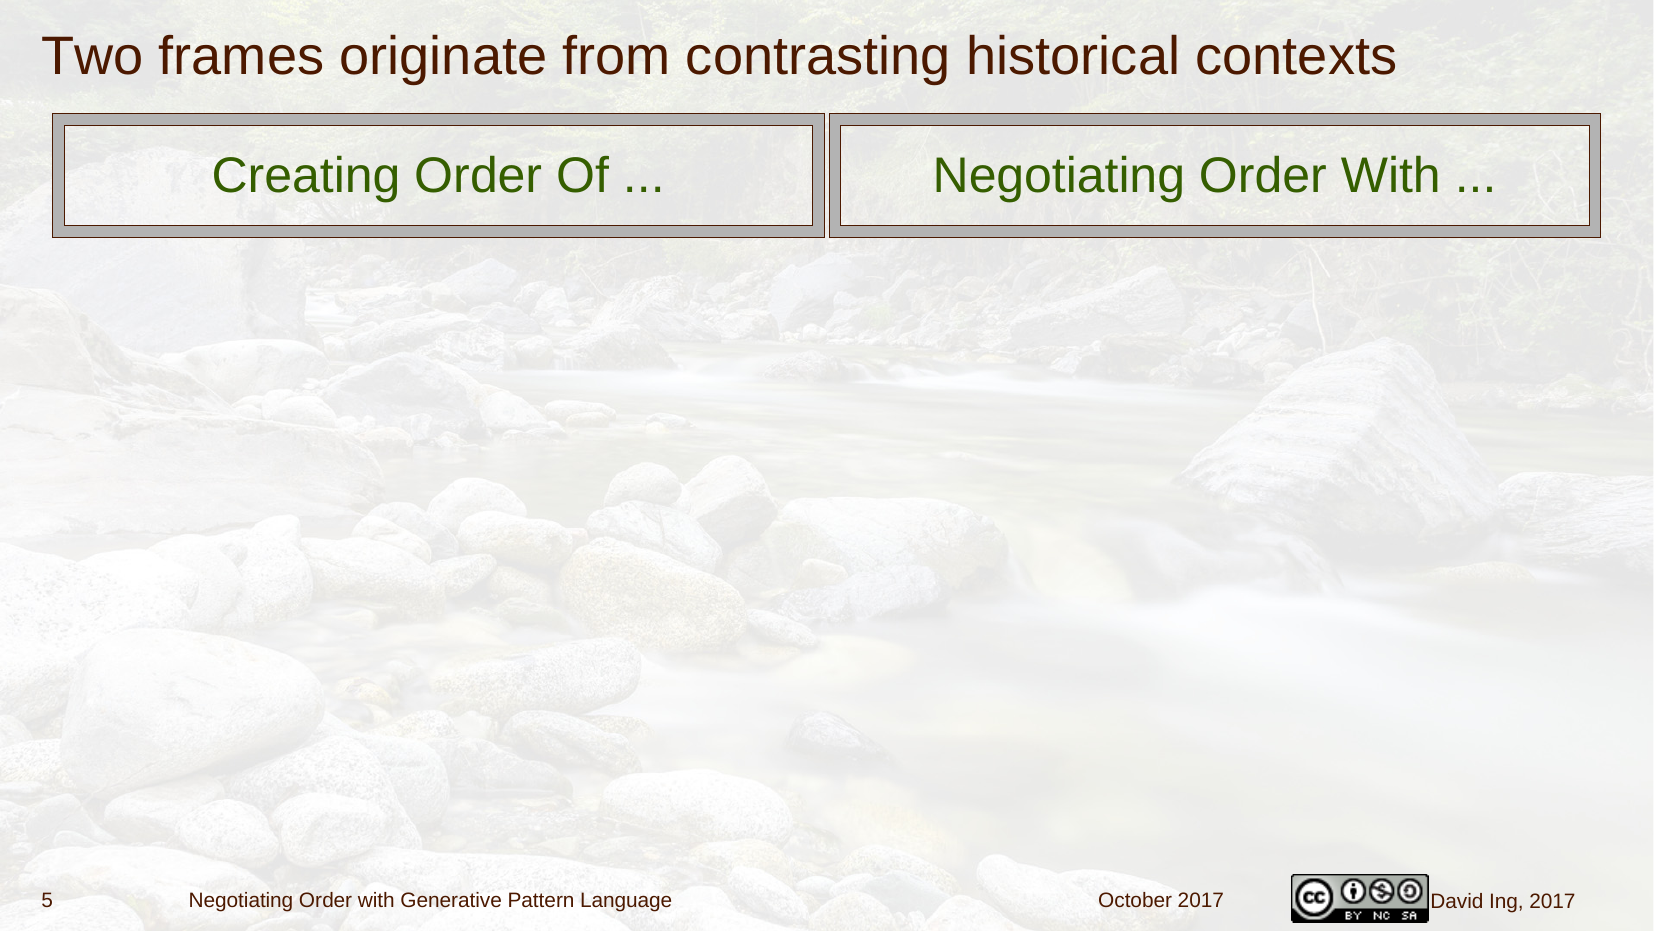

# Two frames originate from contrasting historical contexts
Creating Order Of ...
Negotiating Order With ...
Negotiating Order with Generative Pattern Language
October 2017
5